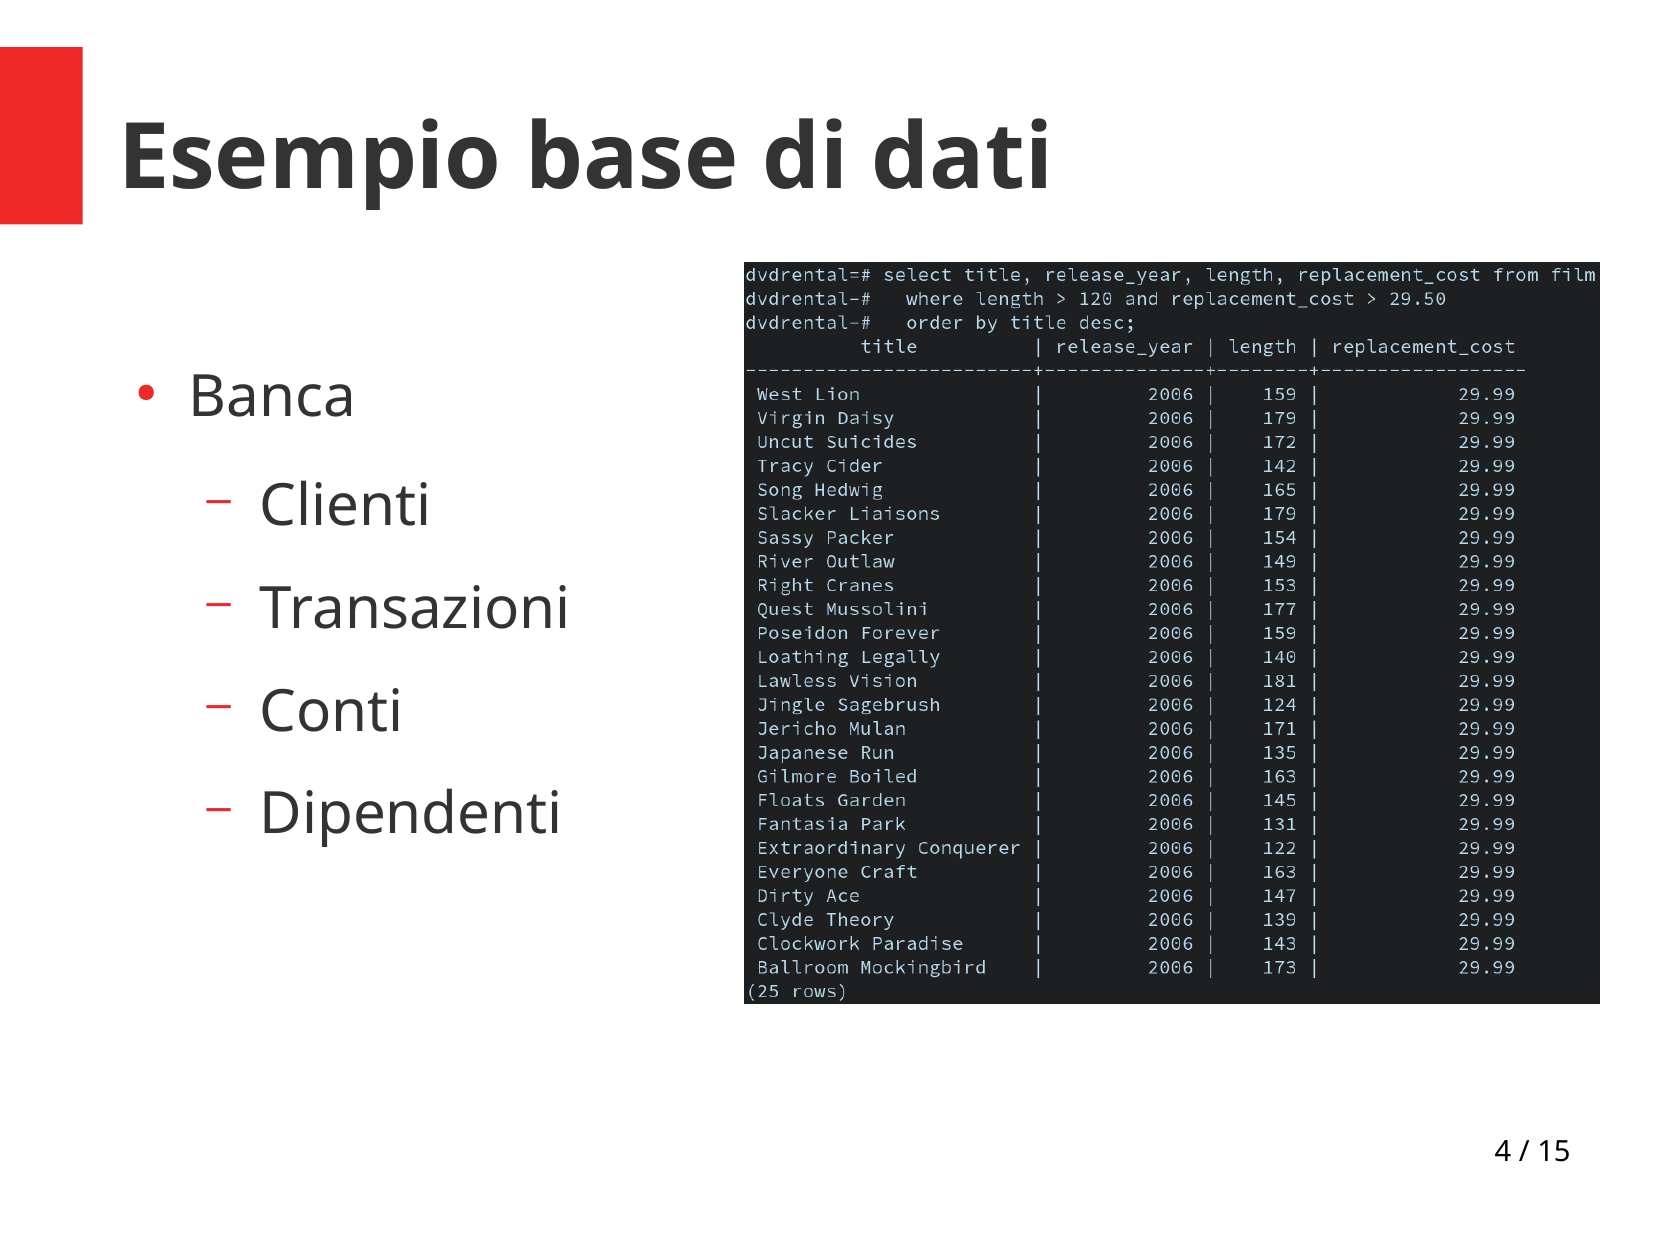

# Esempio base di dati
Banca
Clienti
Transazioni
Conti
Dipendenti
4